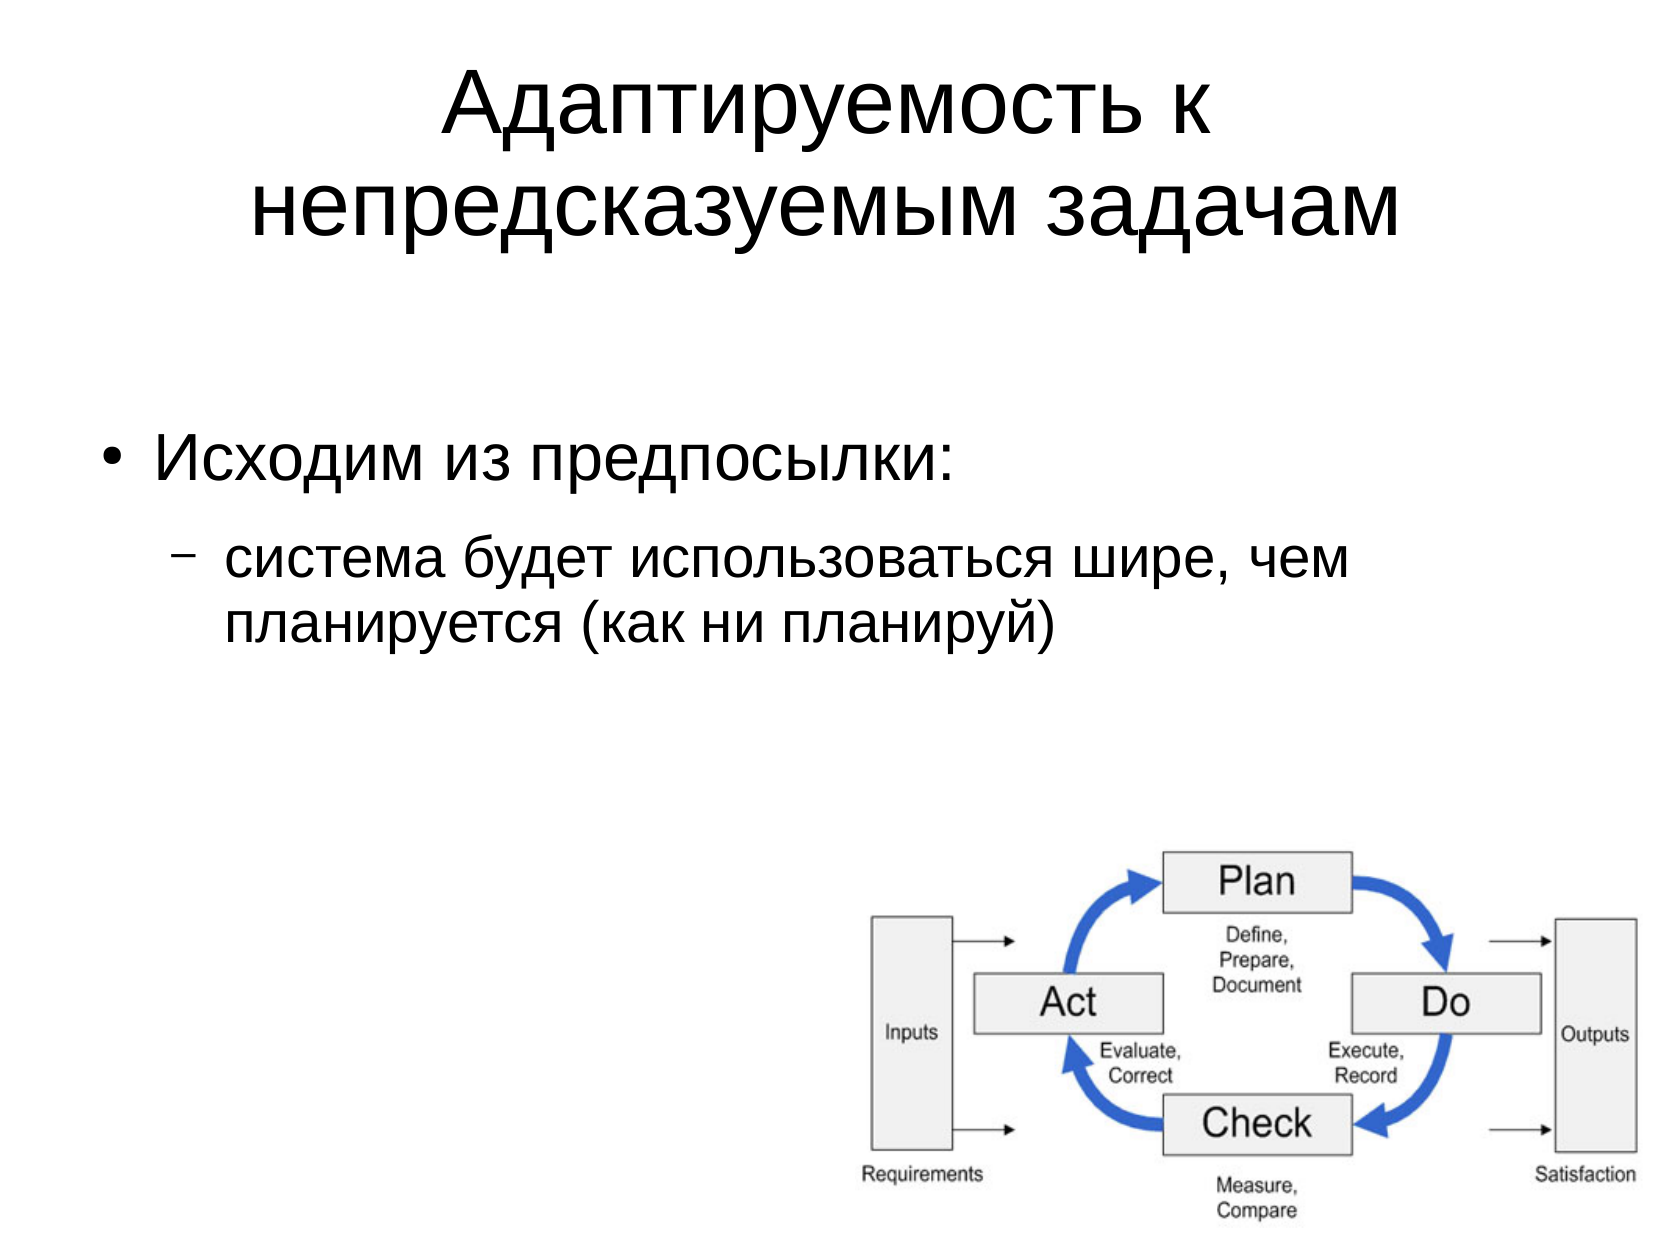

# Адаптируемость к непредсказуемым задачам
Исходим из предпосылки:
cистема будет использоваться шире, чем планируется (как ни планируй)